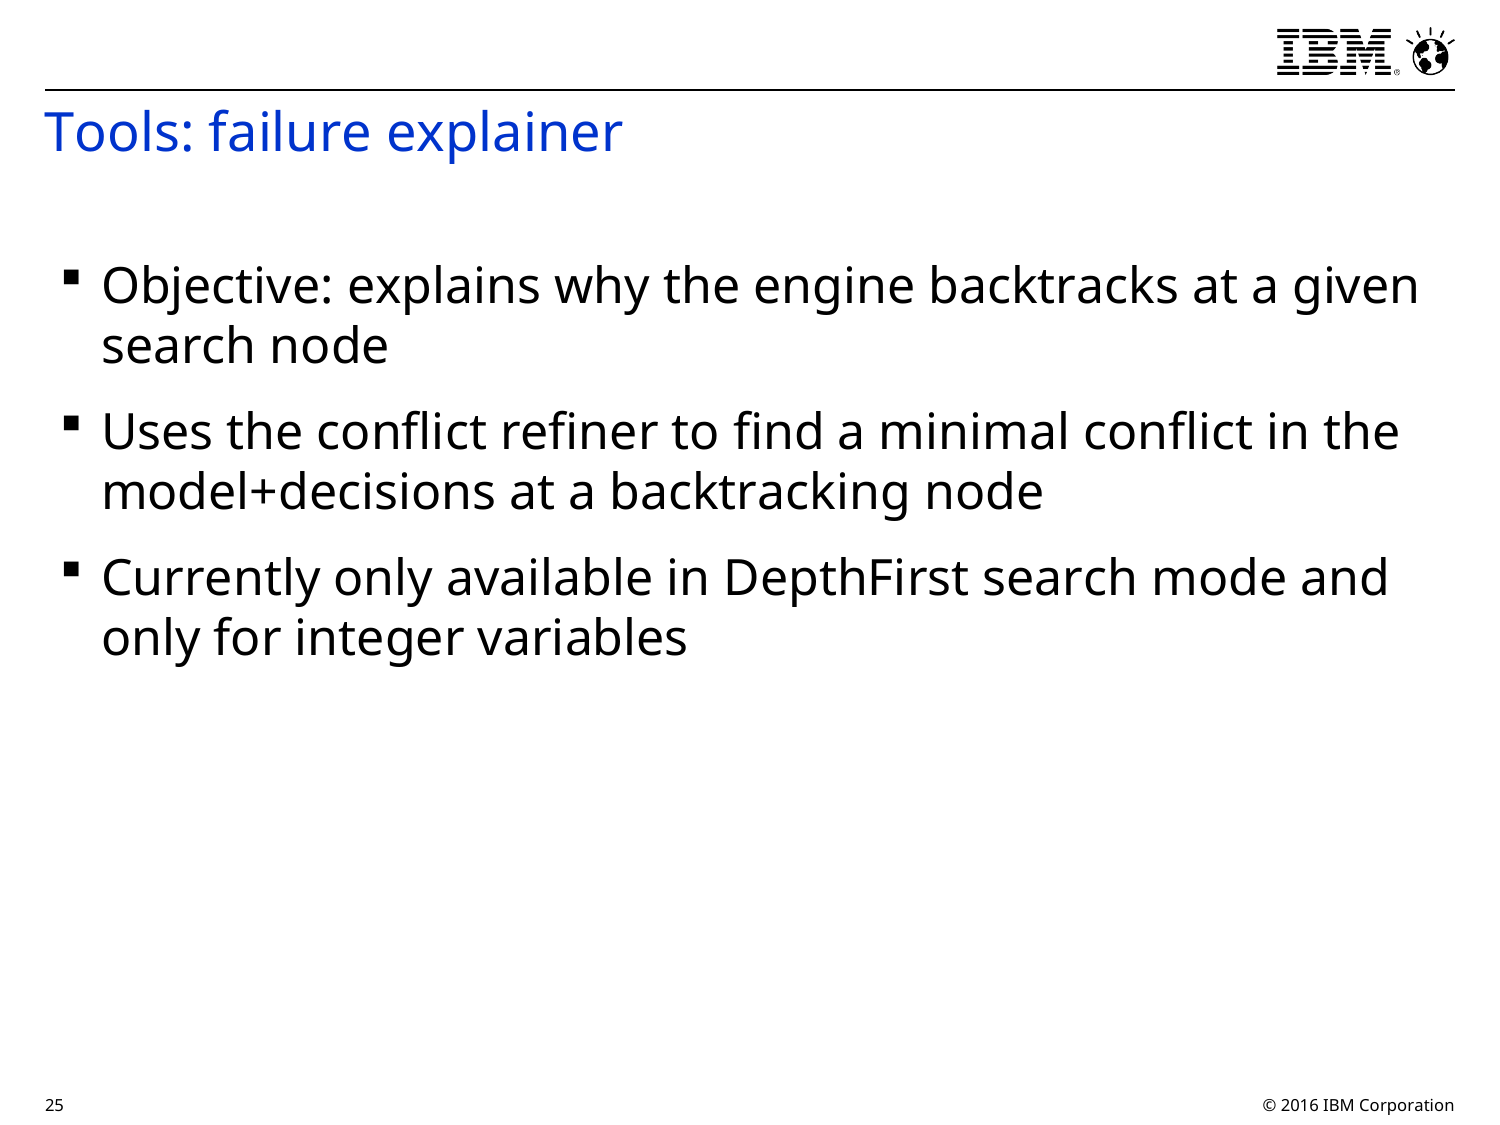

# Tools: failure explainer
Objective: explains why the engine backtracks at a given search node
Uses the conflict refiner to find a minimal conflict in the model+decisions at a backtracking node
Currently only available in DepthFirst search mode and only for integer variables
25